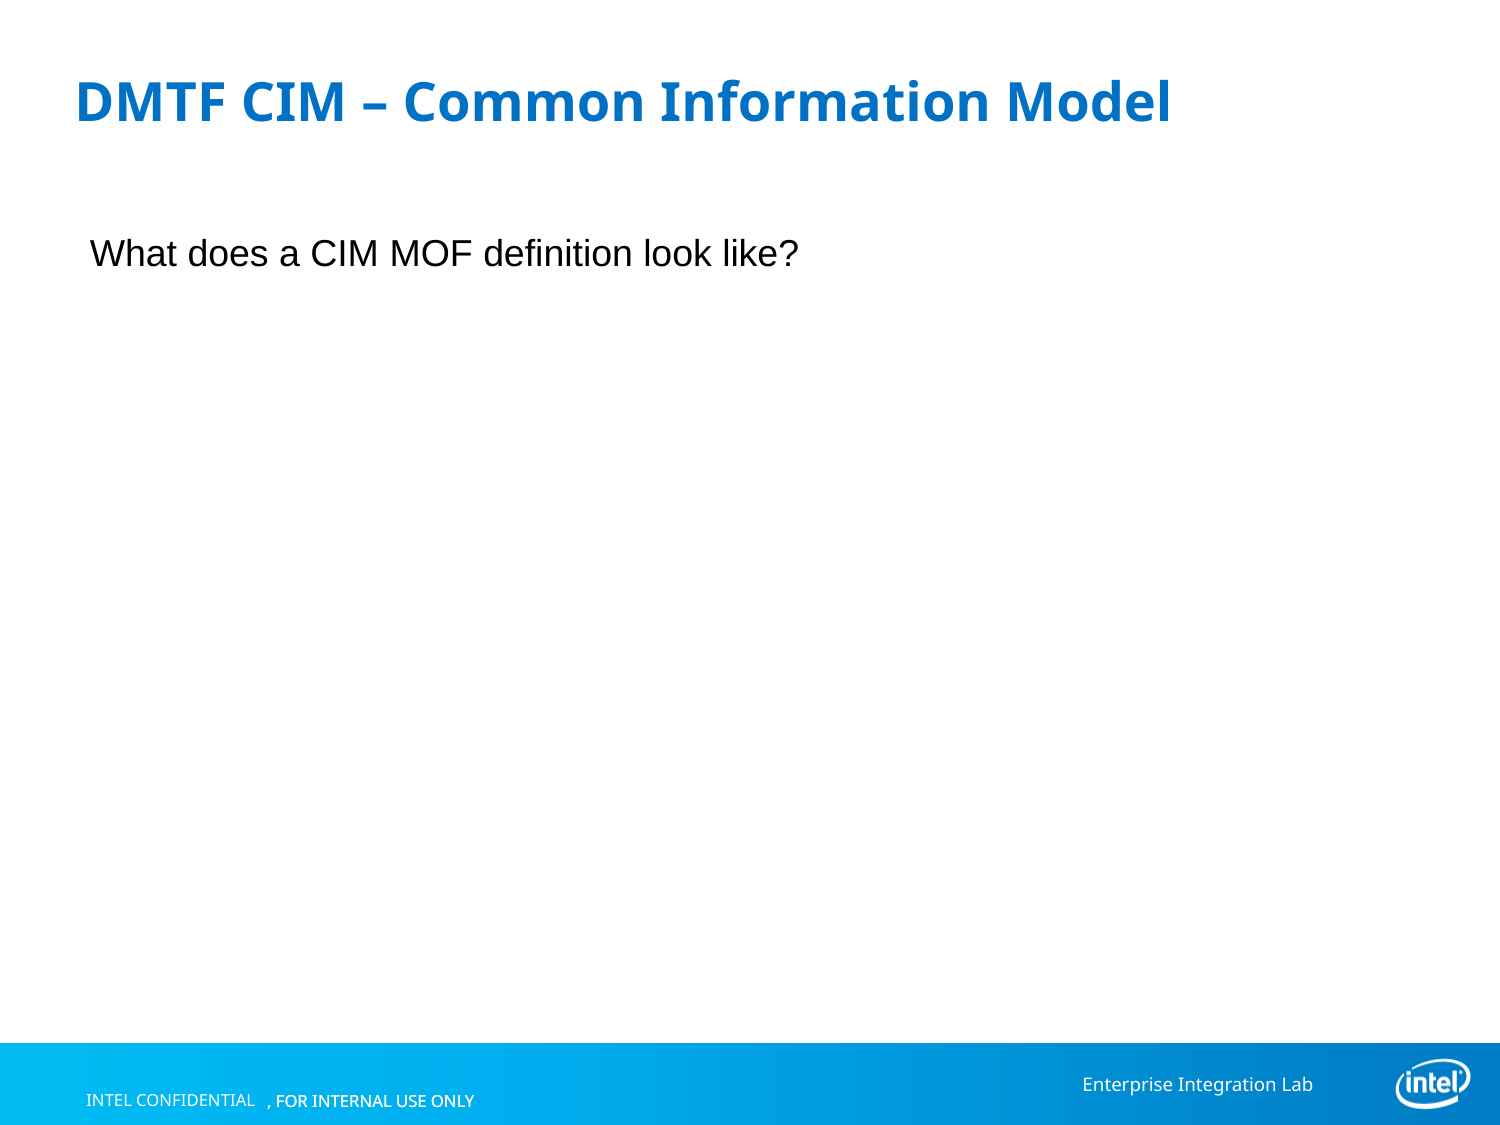

# DMTF CIM – Common Information Model
What does a CIM MOF definition look like?